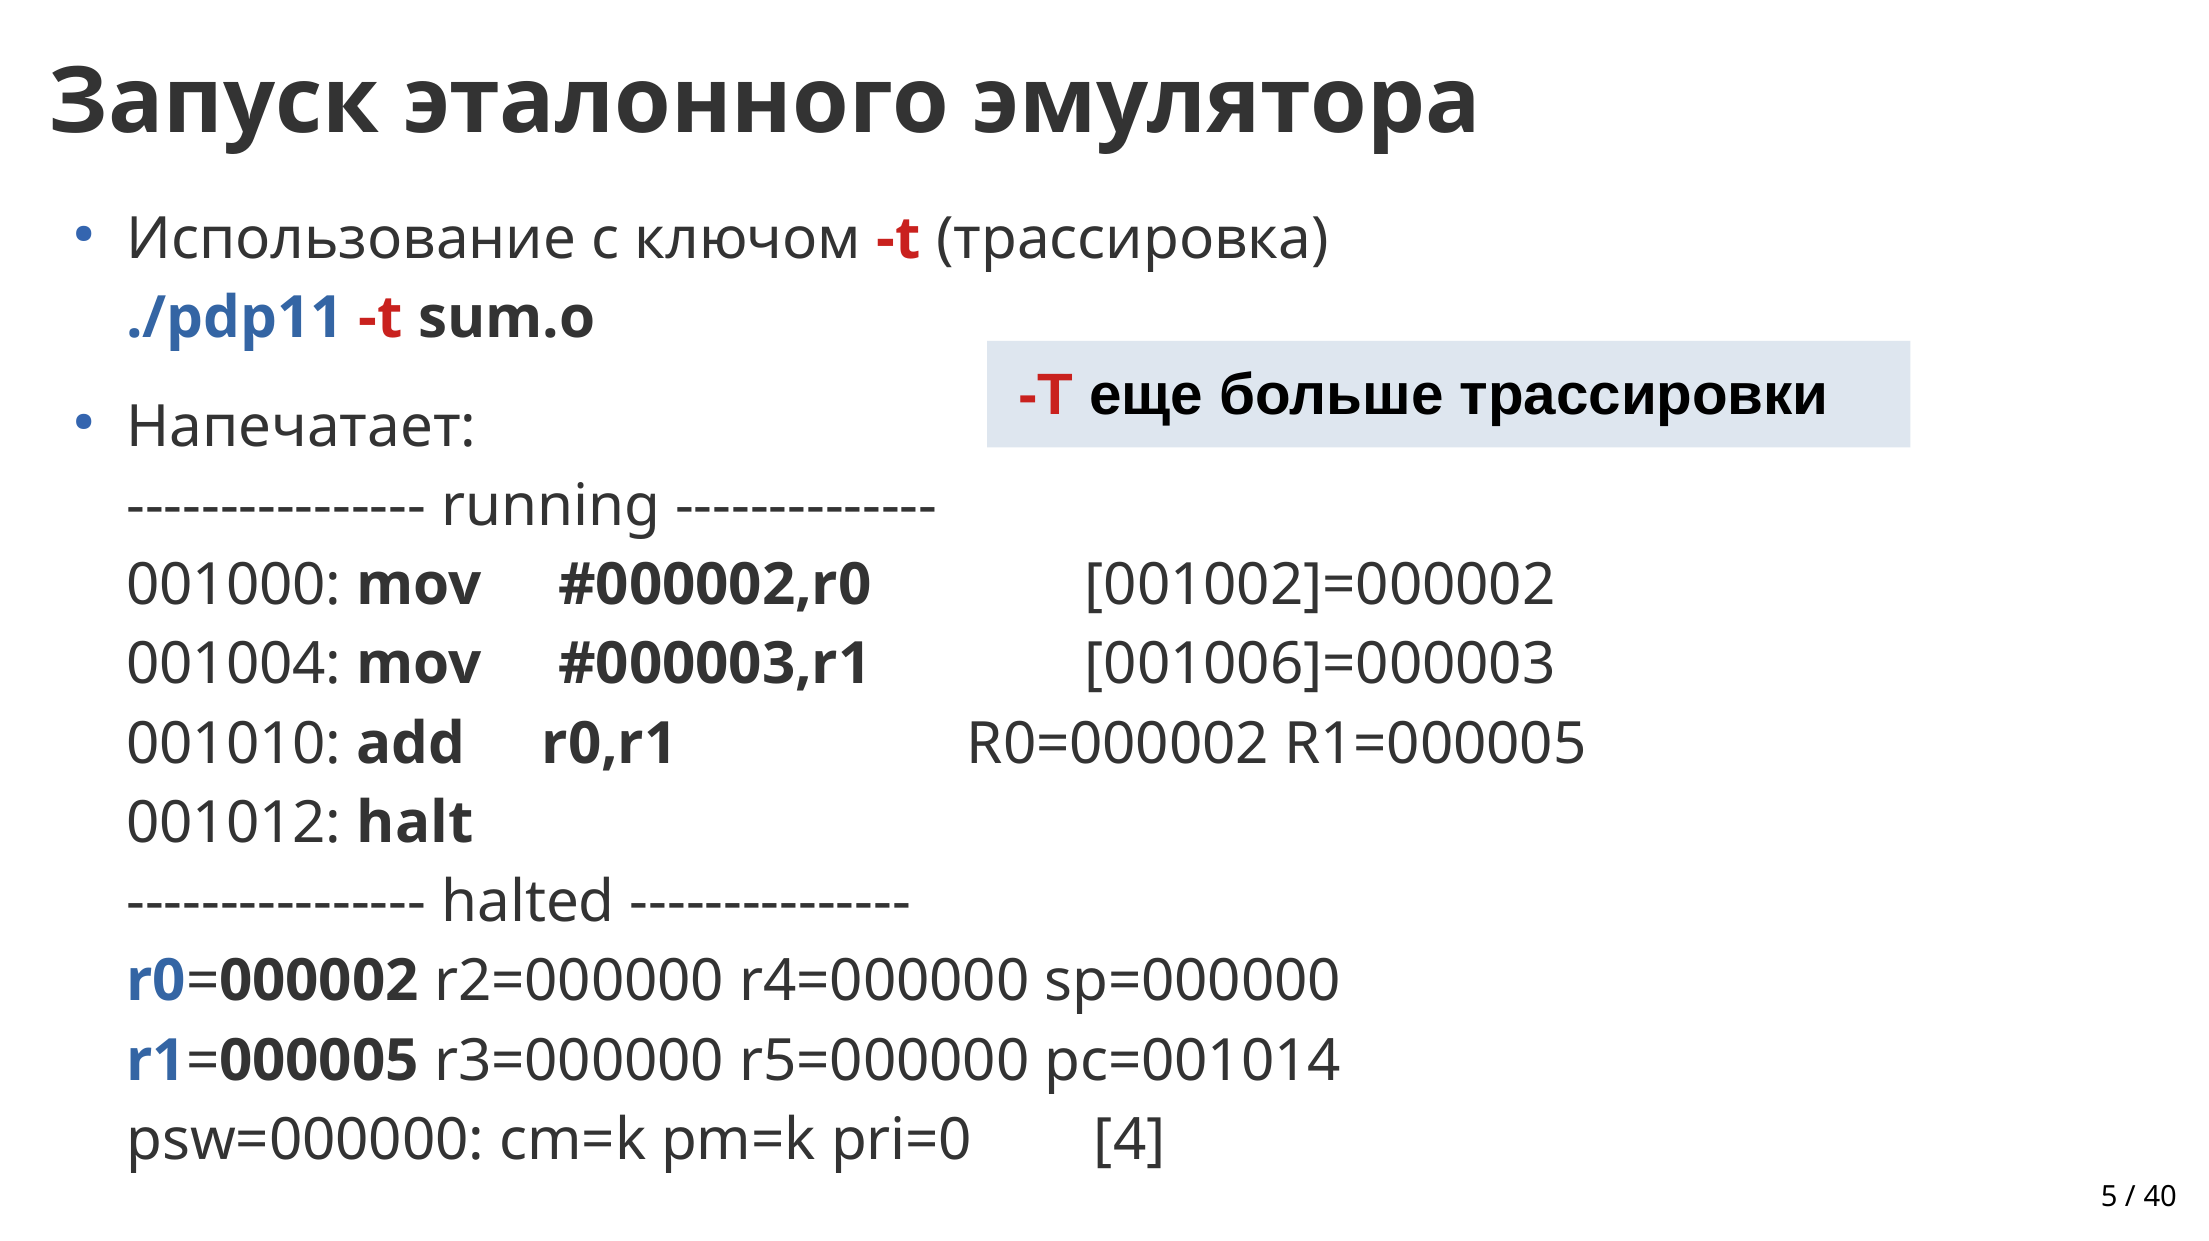

# Запуск эталонного эмулятора
Использование с ключом -t (трассировка)
./pdp11 -t sum.o
Напечатает:
---------------- running --------------
001000: mov #000002,r0 [001002]=000002
001004: mov #000003,r1 [001006]=000003
001010: add r0,r1 R0=000002 R1=000005
001012: halt
---------------- halted ---------------
r0=000002 r2=000000 r4=000000 sp=000000
r1=000005 r3=000000 r5=000000 pc=001014
psw=000000: cm=k pm=k pri=0 [4]
 -T еще больше трассировки
5